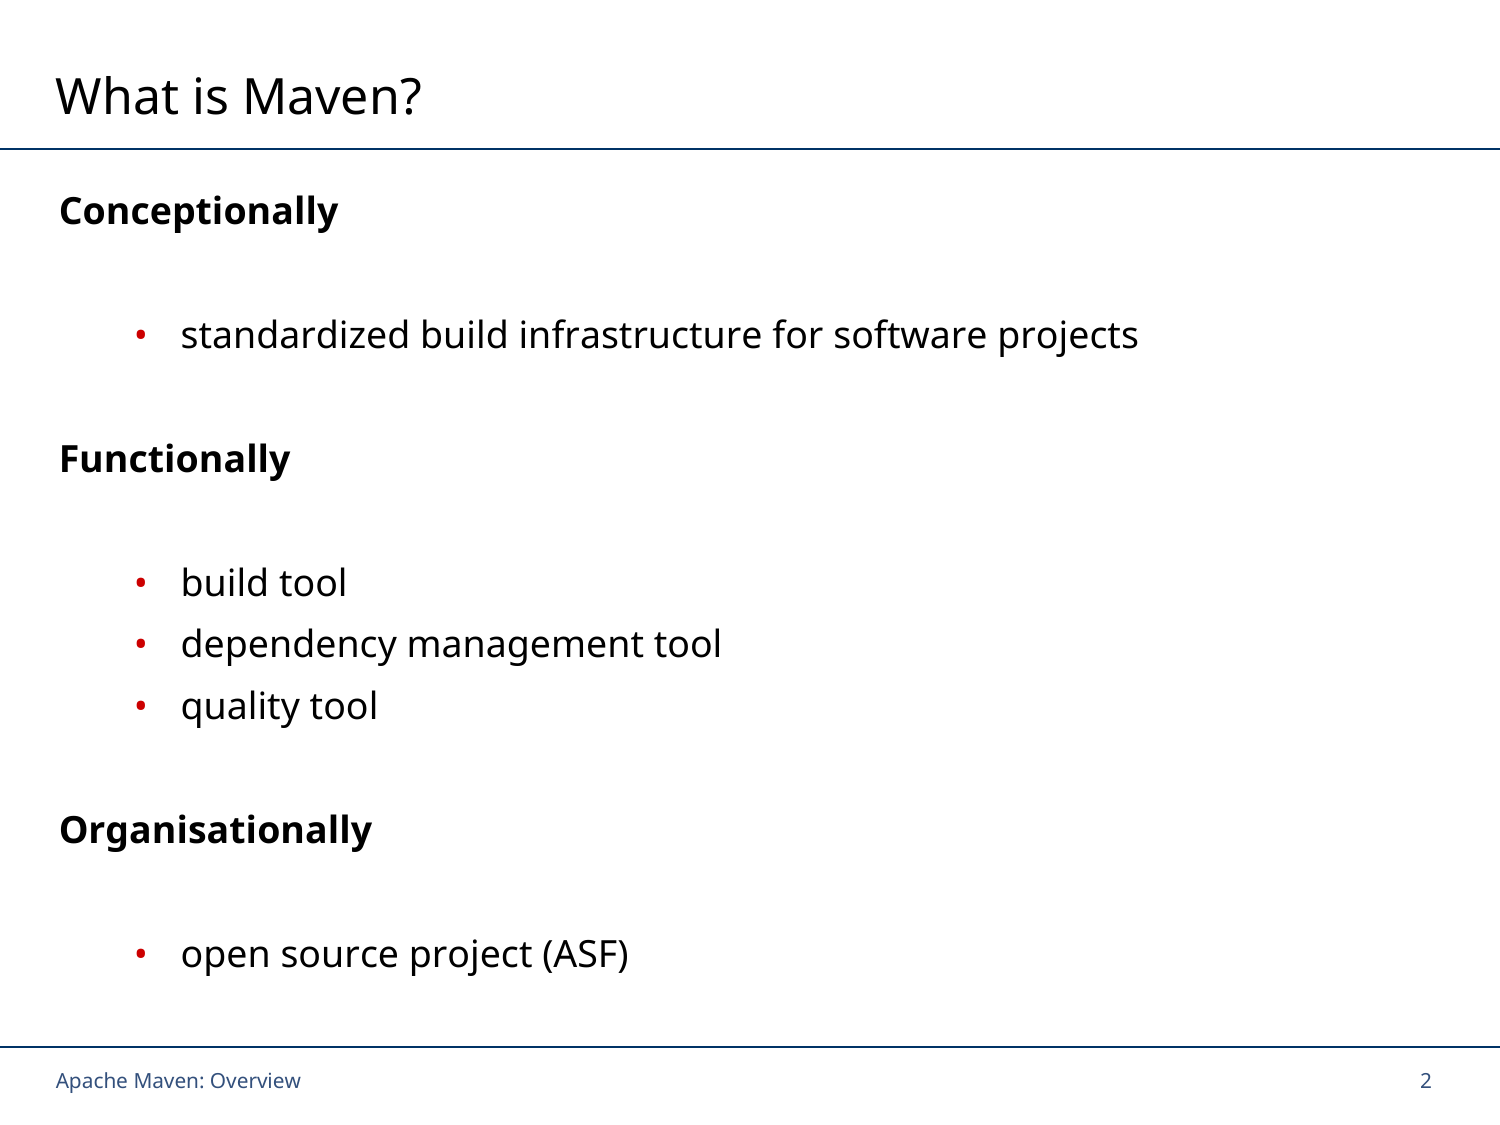

# What is Maven?
Conceptionally
standardized build infrastructure for software projects
Functionally
build tool
dependency management tool
quality tool
Organisationally
open source project (ASF)
Apache Maven: Overview
2